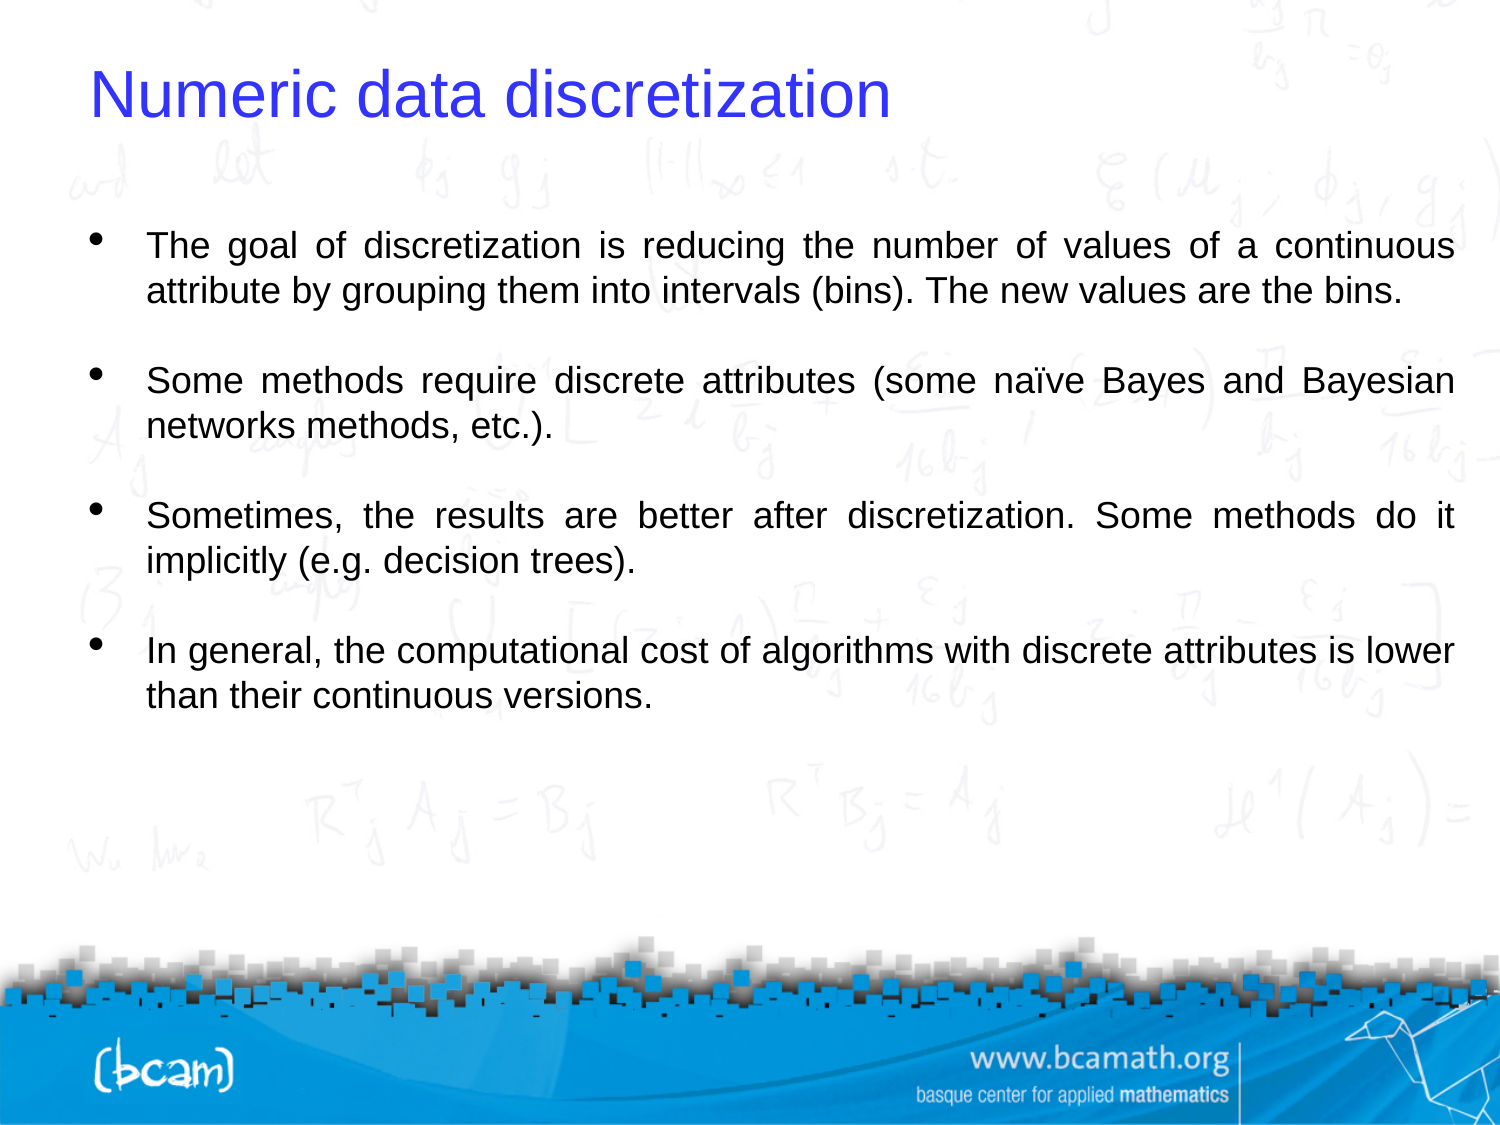

Numeric data discretization
The goal of discretization is reducing the number of values of a continuous attribute by grouping them into intervals (bins). The new values are the bins.
Some methods require discrete attributes (some naïve Bayes and Bayesian networks methods, etc.).
Sometimes, the results are better after discretization. Some methods do it implicitly (e.g. decision trees).
In general, the computational cost of algorithms with discrete attributes is lower than their continuous versions.